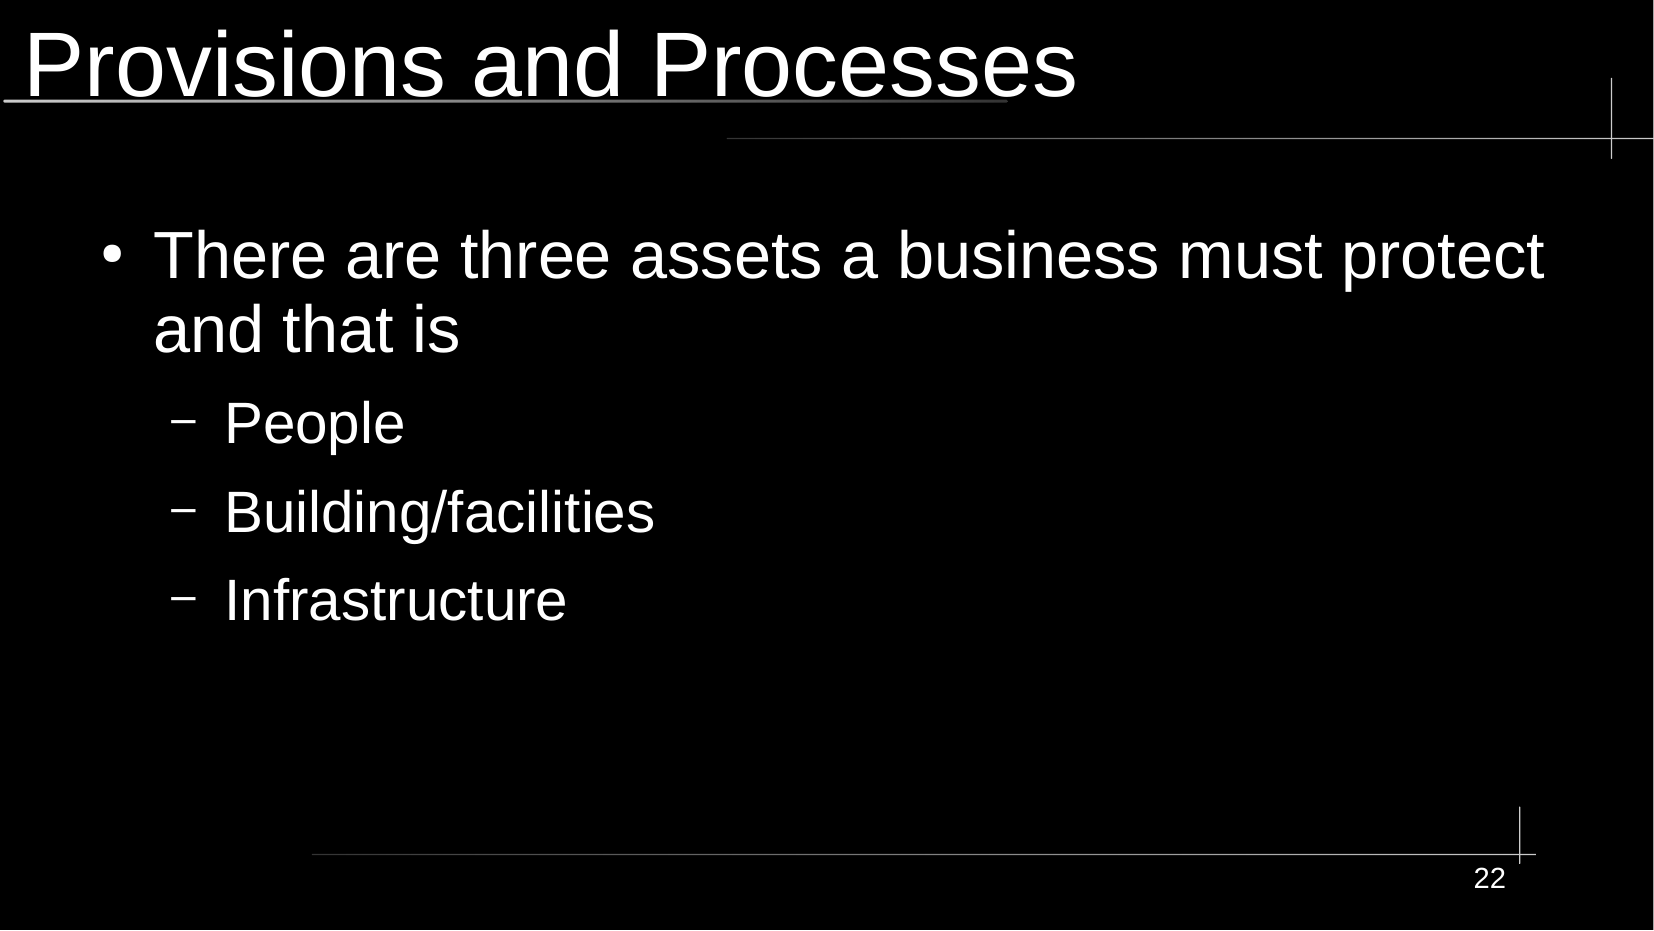

# Provisions and Processes
There are three assets a business must protect and that is
People
Building/facilities
Infrastructure
22